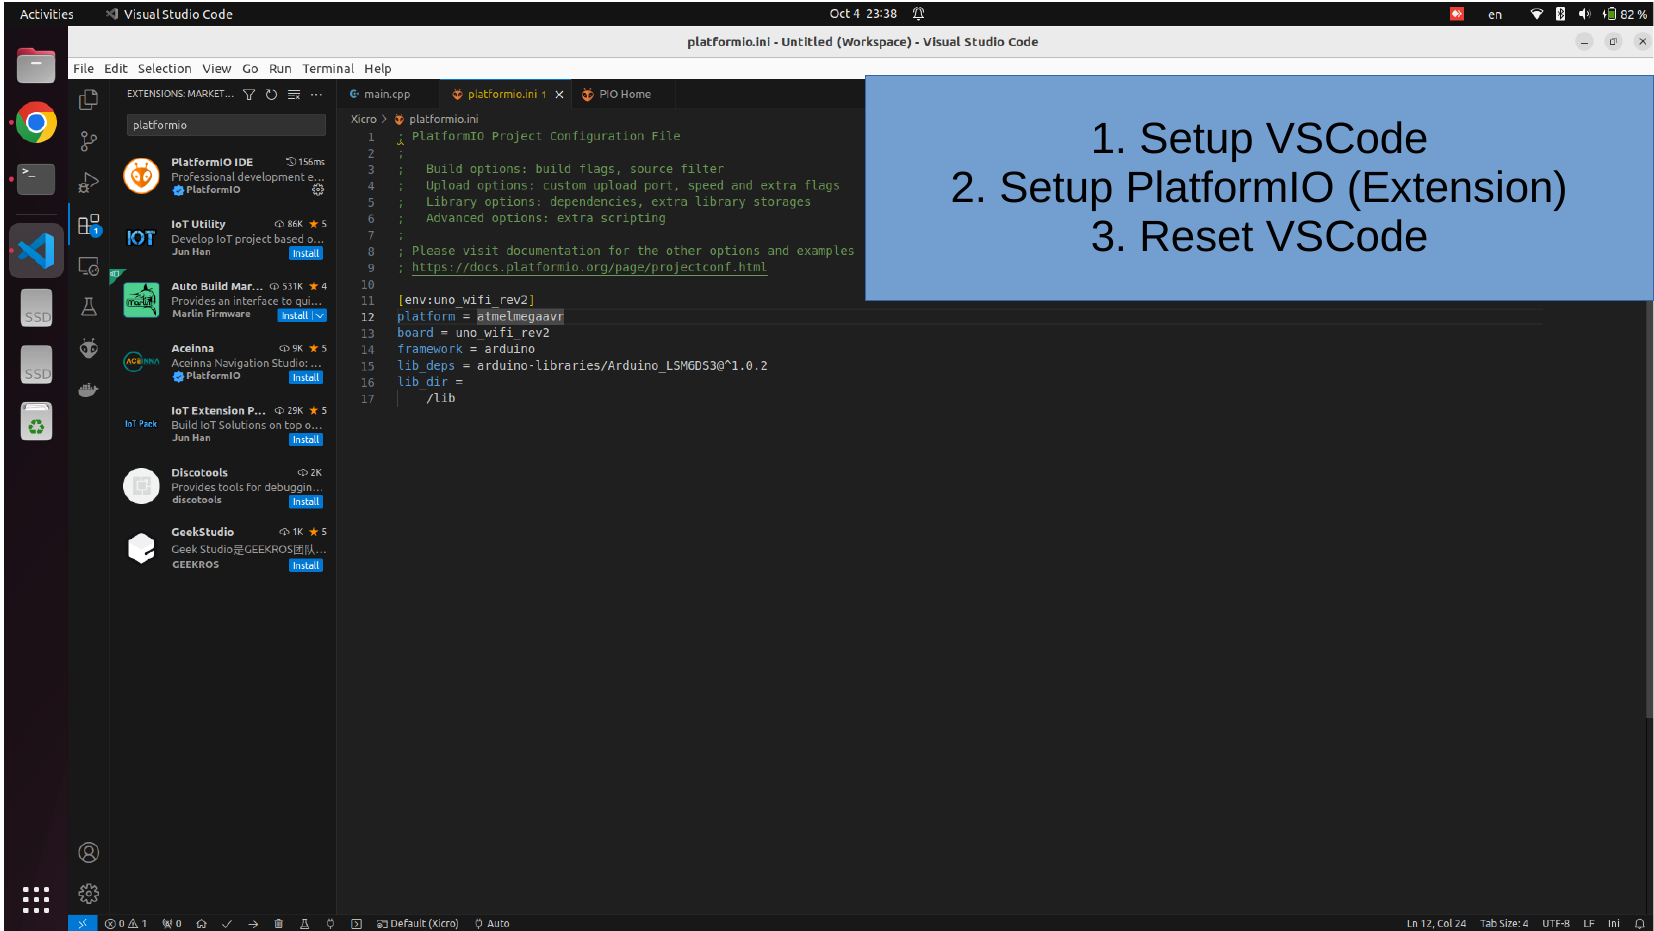

1. Setup VSCode
2. Setup PlatformIO (Extension)
3. Reset VSCode